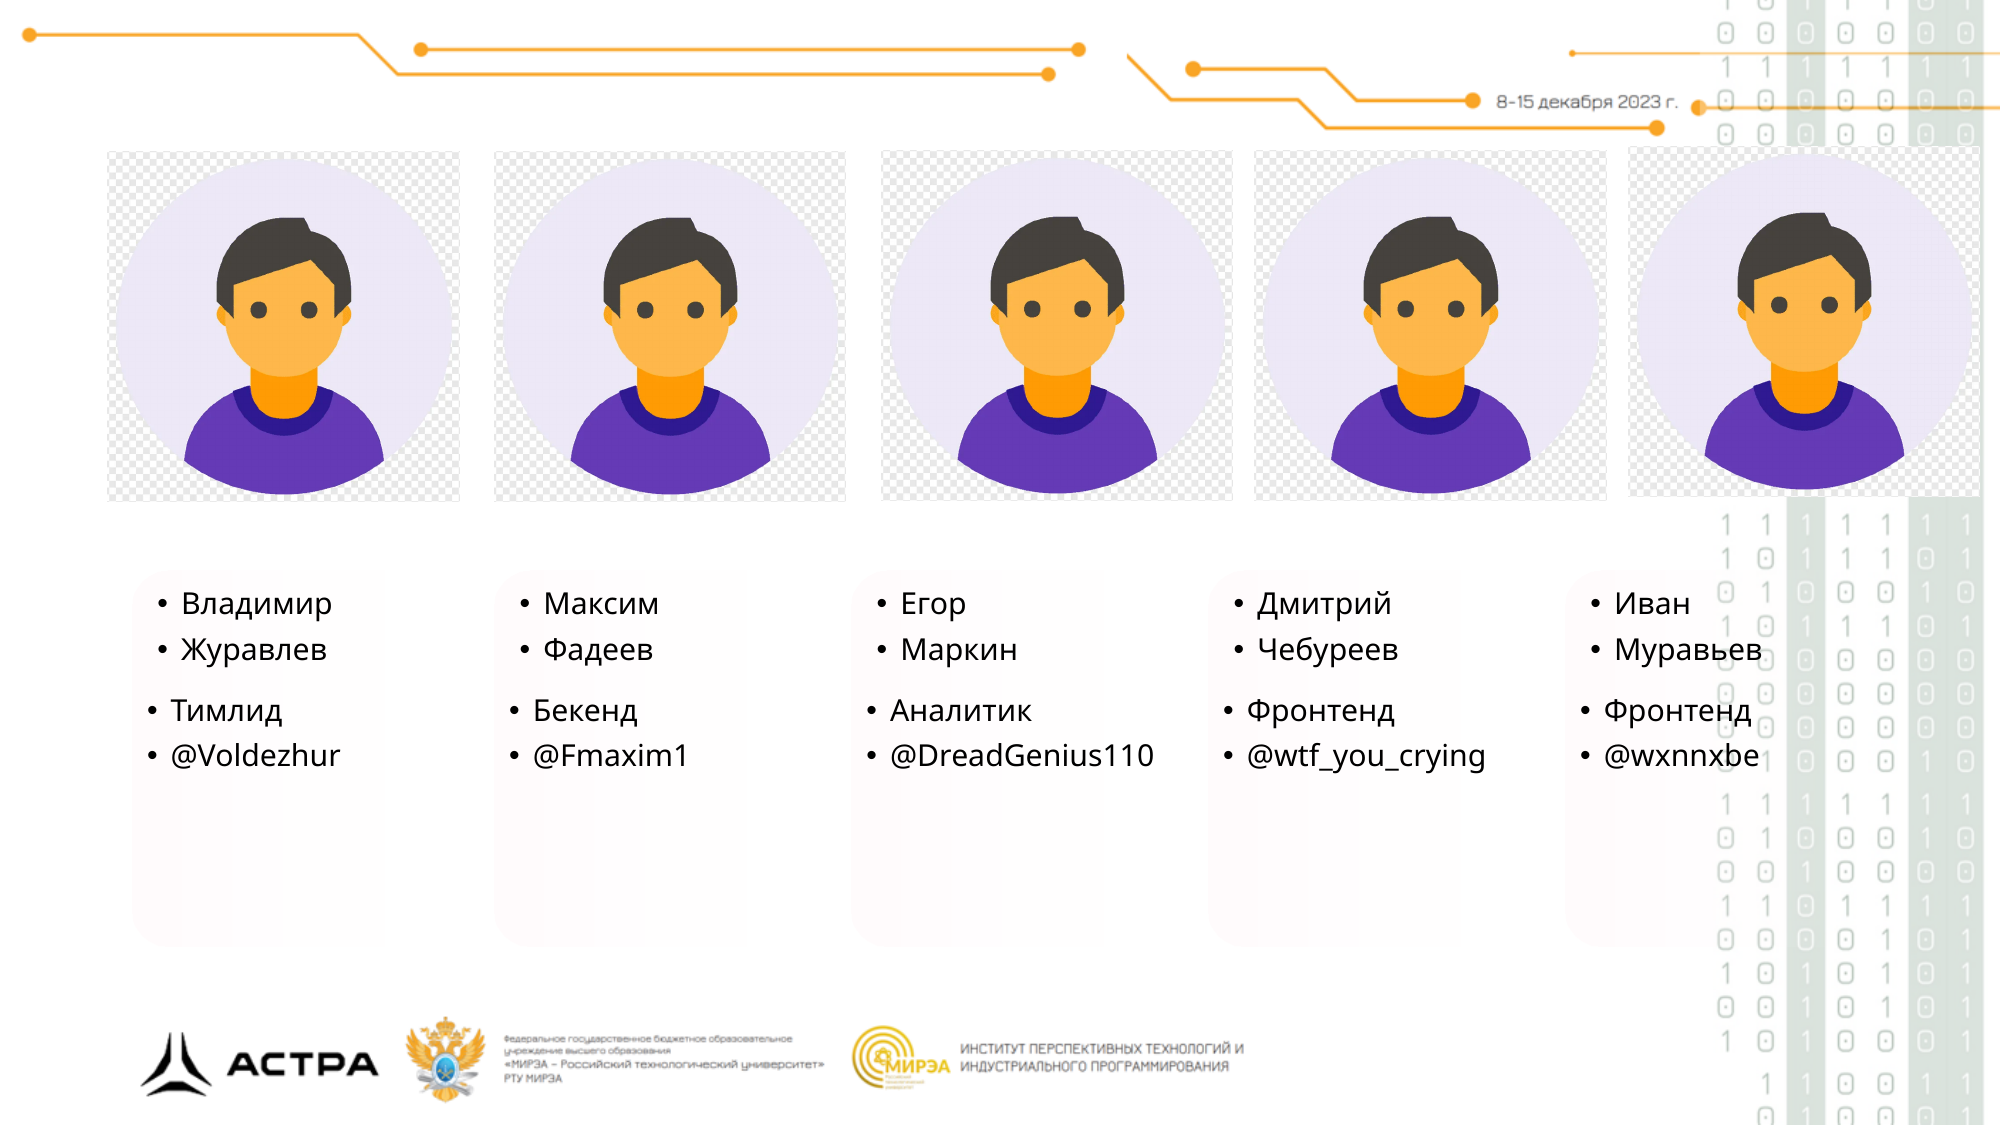

Владимир
Журавлев
Максим
Фадеев
Егор
Маркин
Дмитрий
Чебуреев
Иван
Муравьев
Тимлид
@Voldezhur
Бекенд
@Fmaxim1
Аналитик
@DreadGenius110
Фронтенд
@wtf_you_crying
Фронтенд
@wxnnxbe